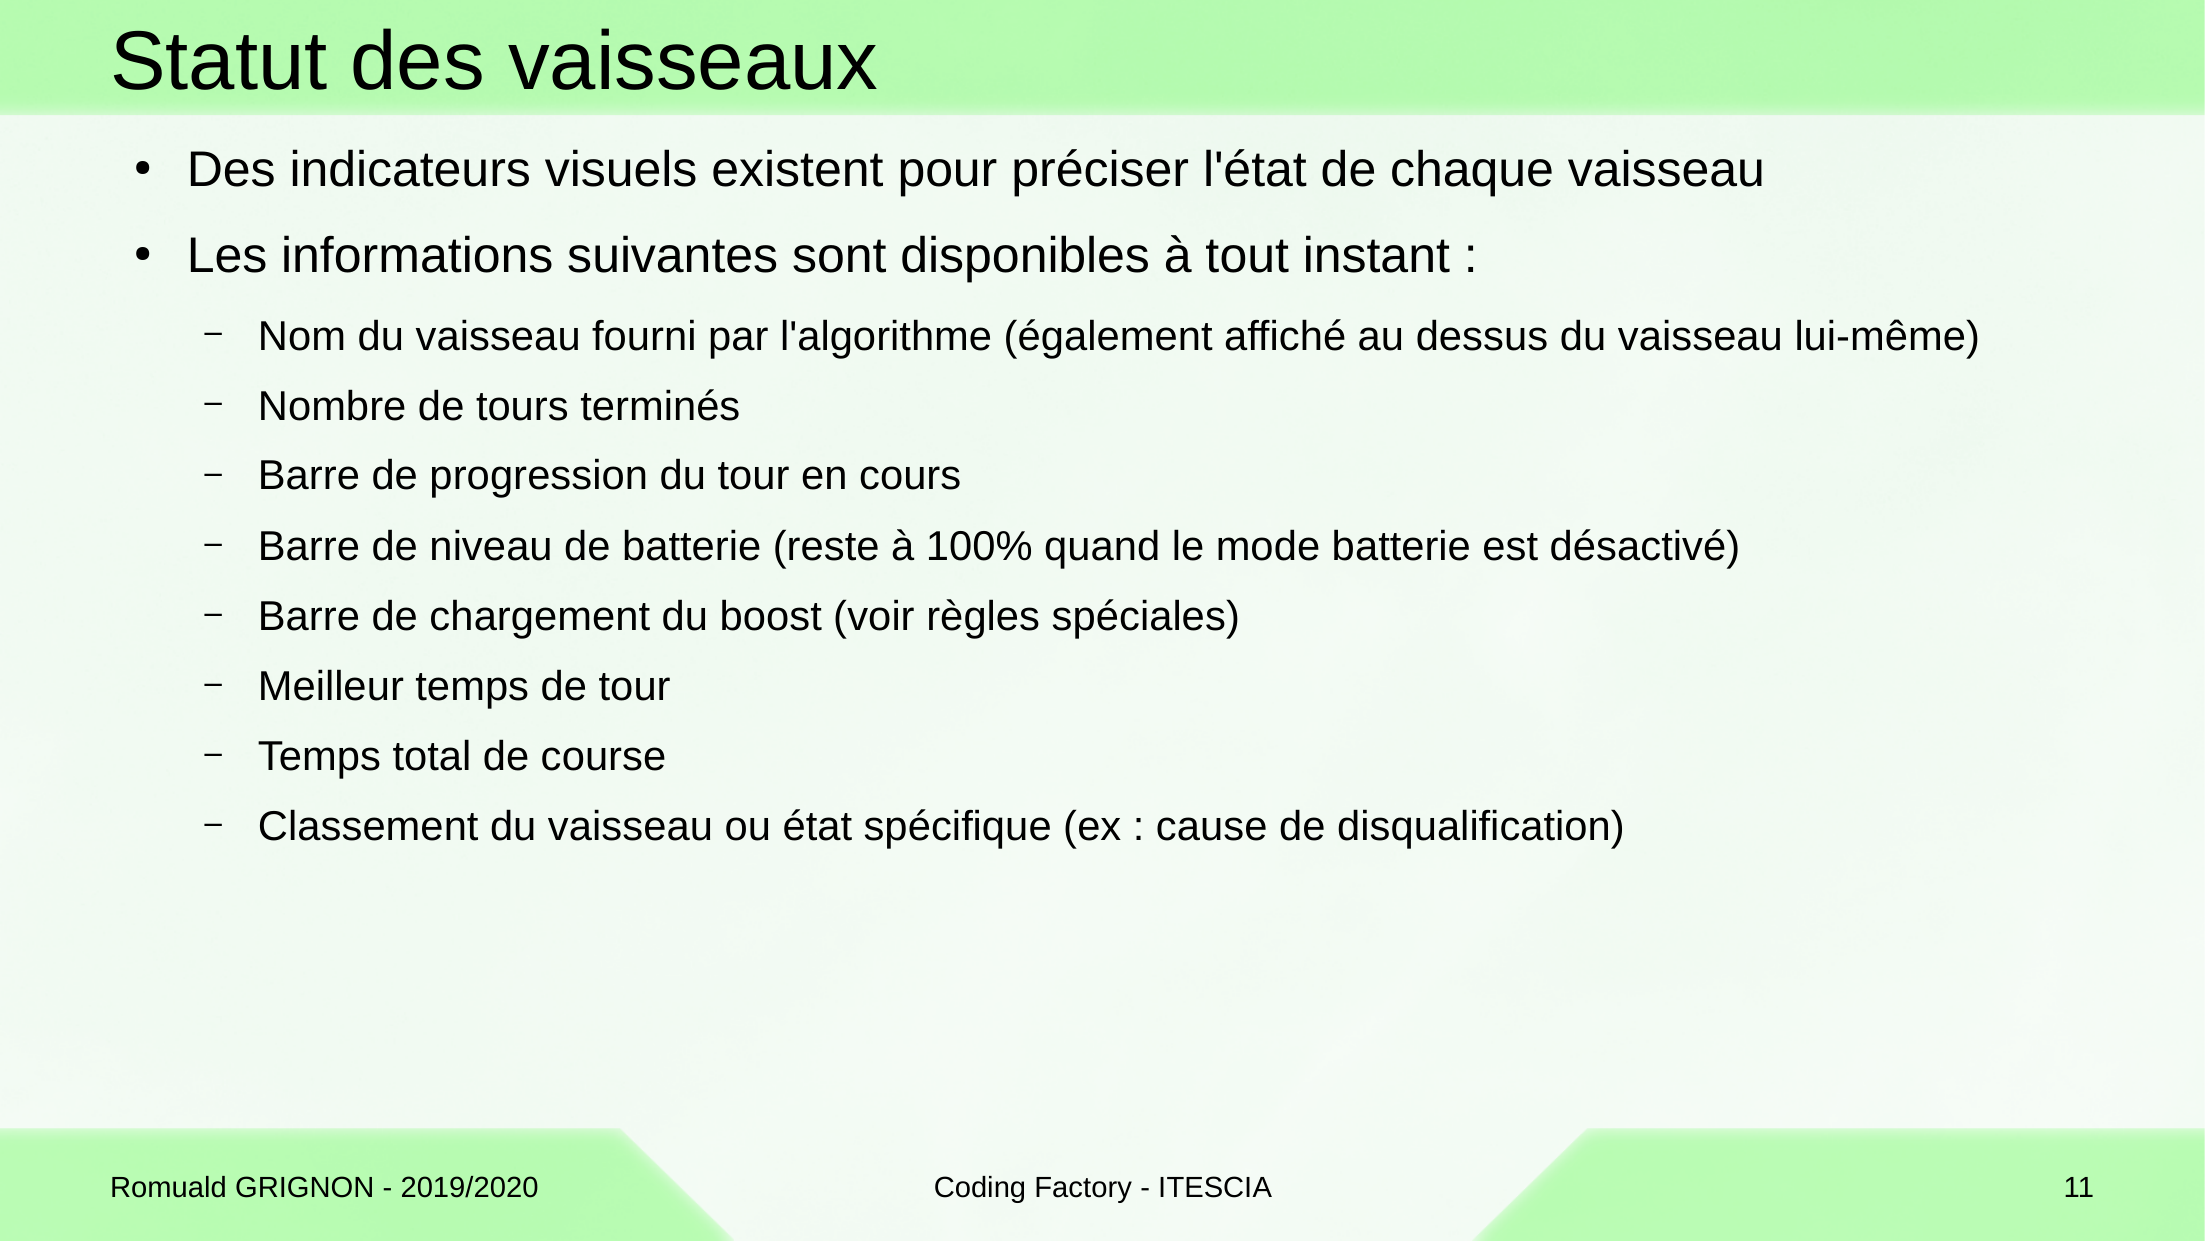

# Statut des vaisseaux
Des indicateurs visuels existent pour préciser l'état de chaque vaisseau
Les informations suivantes sont disponibles à tout instant :
Nom du vaisseau fourni par l'algorithme (également affiché au dessus du vaisseau lui-même)
Nombre de tours terminés
Barre de progression du tour en cours
Barre de niveau de batterie (reste à 100% quand le mode batterie est désactivé)
Barre de chargement du boost (voir règles spéciales)
Meilleur temps de tour
Temps total de course
Classement du vaisseau ou état spécifique (ex : cause de disqualification)
Romuald GRIGNON - 2019/2020
Coding Factory - ITESCIA
11